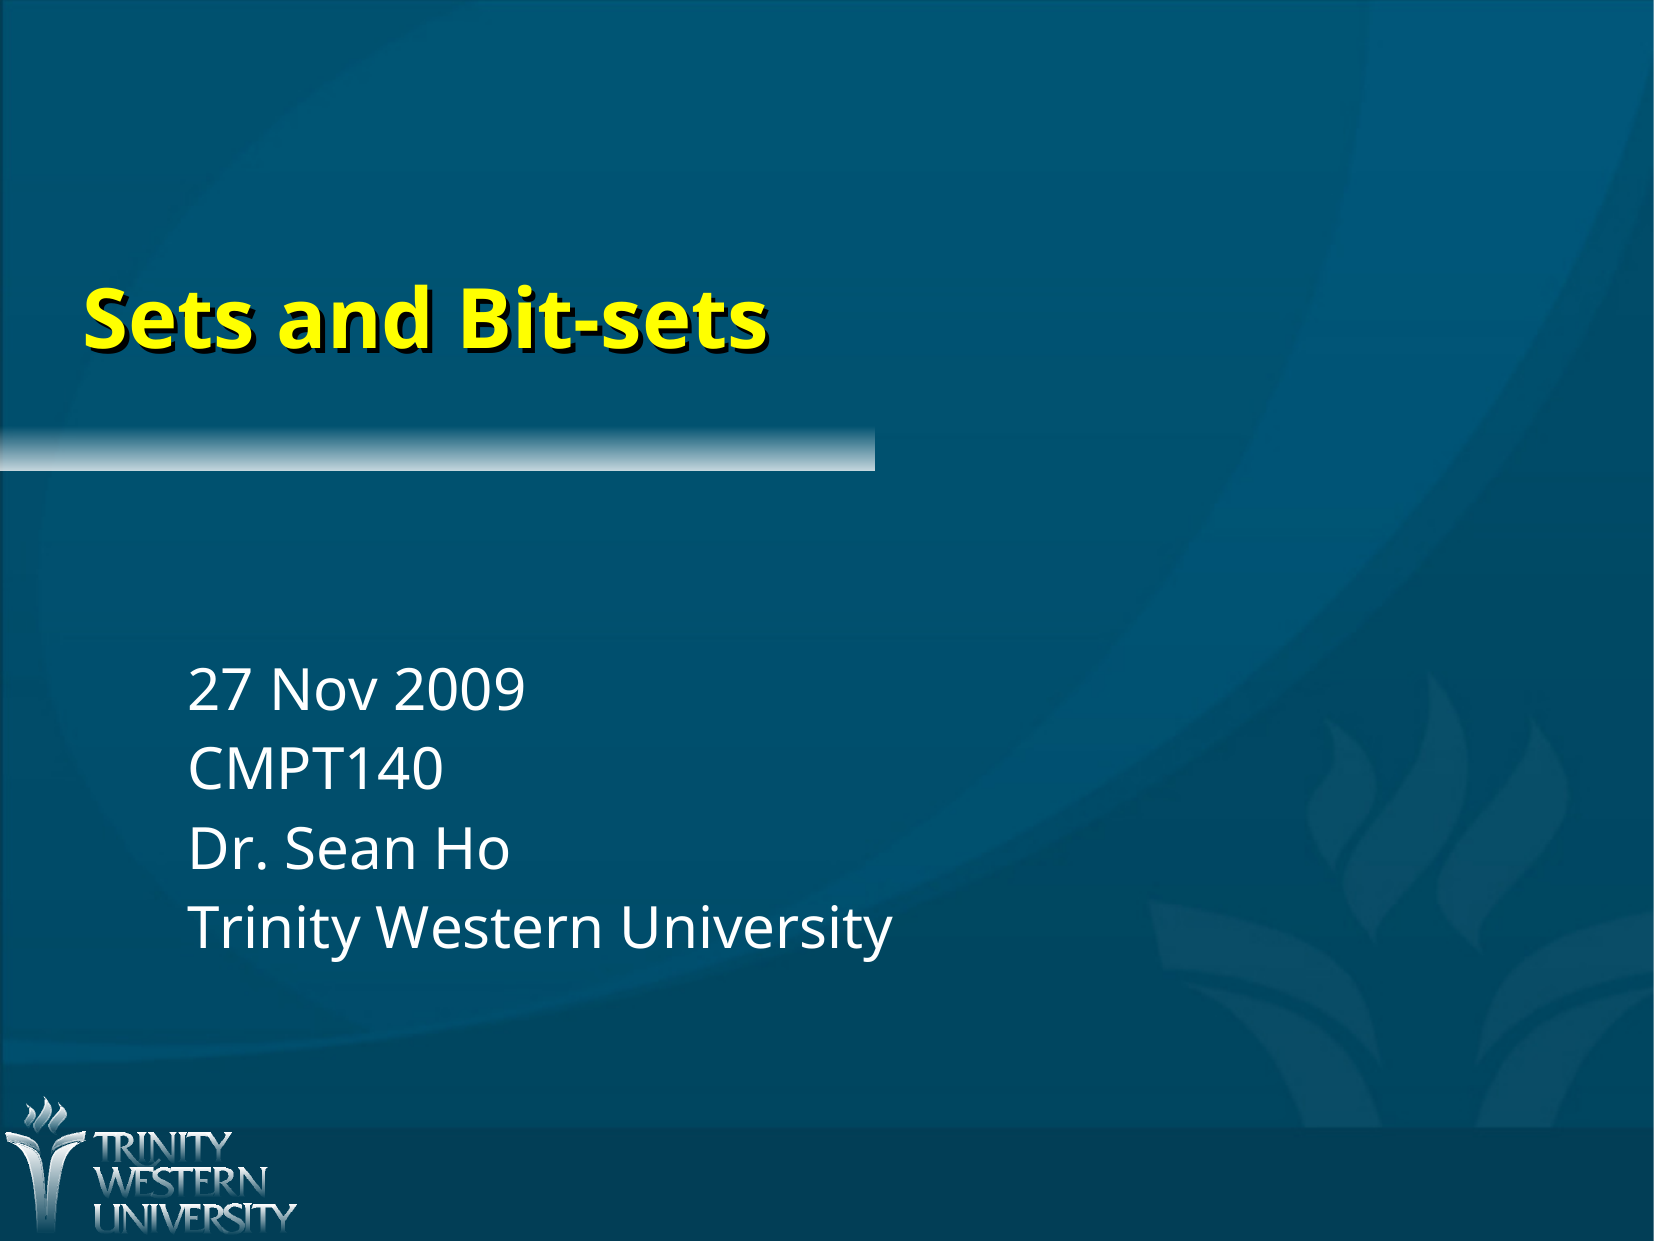

# Sets and Bit-sets
27 Nov 2009
CMPT140
Dr. Sean Ho
Trinity Western University